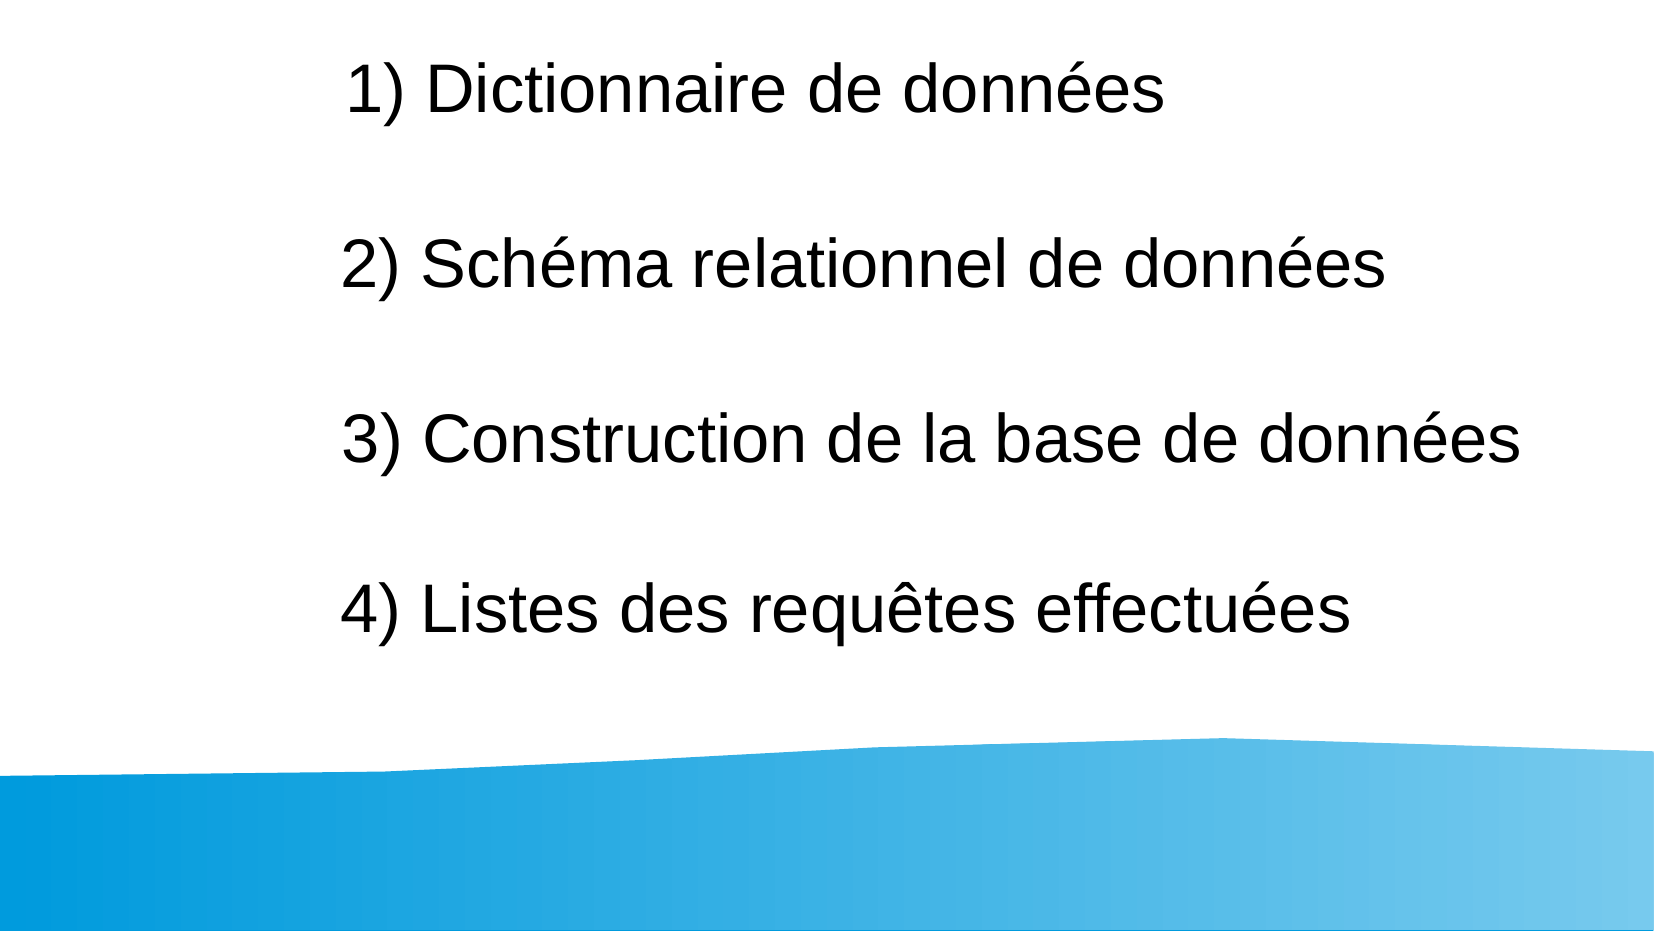

# 1) Dictionnaire de données
2) Schéma relationnel de données
3) Construction de la base de données
4) Listes des requêtes effectuées